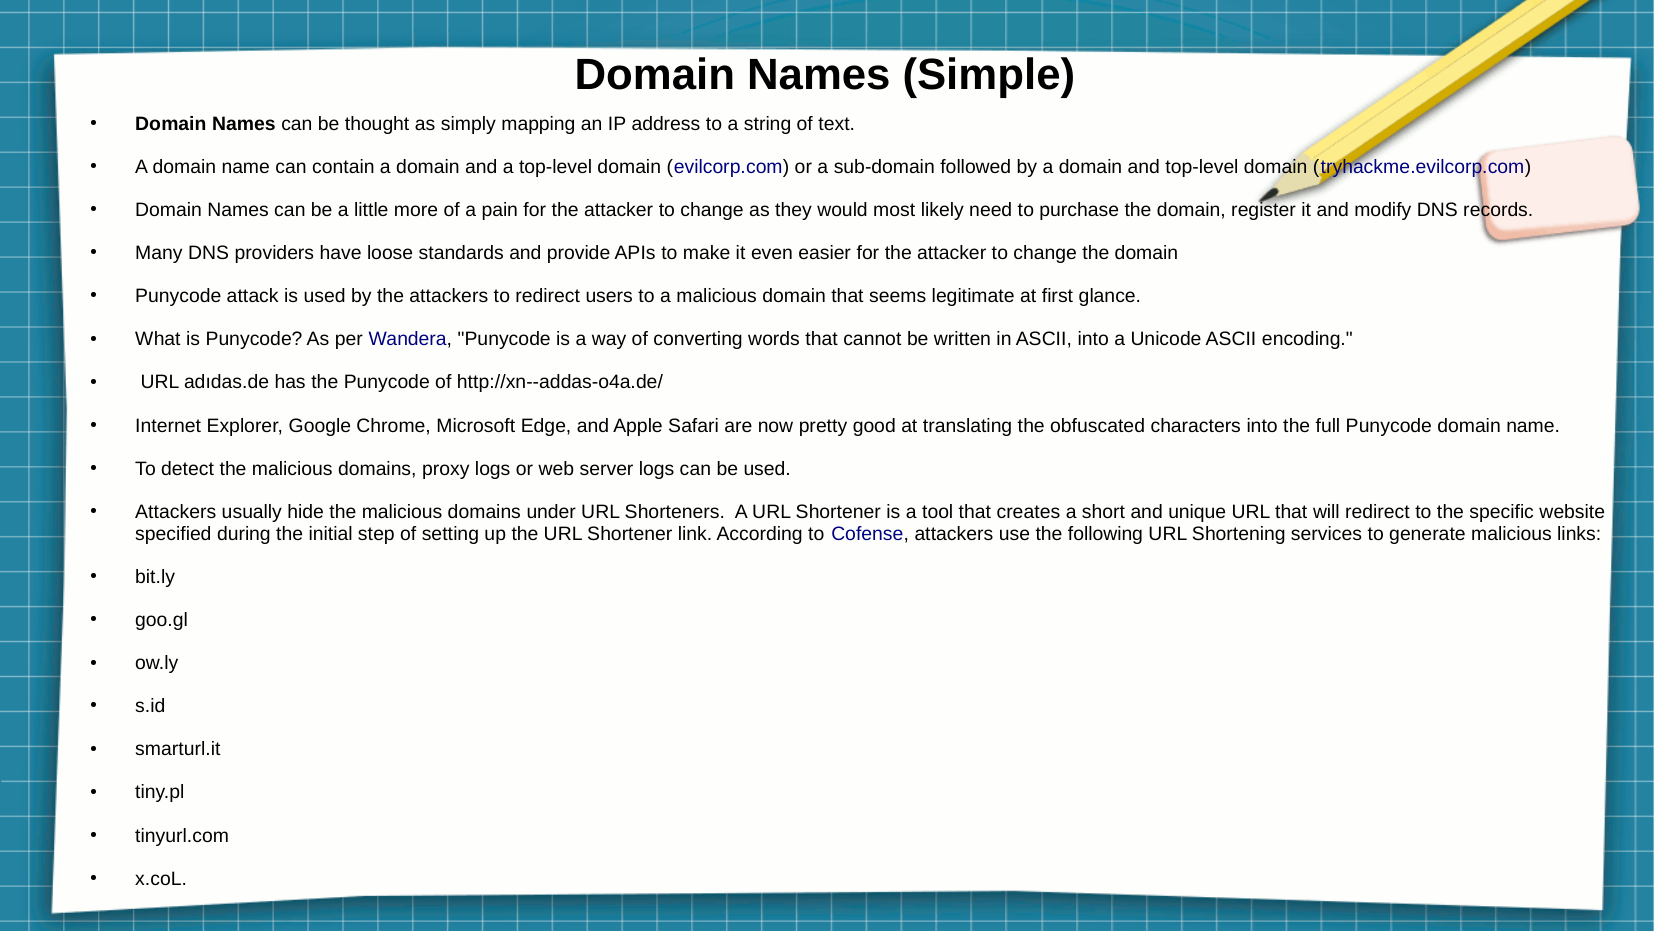

# Domain Names (Simple)
Domain Names can be thought as simply mapping an IP address to a string of text.
A domain name can contain a domain and a top-level domain (evilcorp.com) or a sub-domain followed by a domain and top-level domain (tryhackme.evilcorp.com)
Domain Names can be a little more of a pain for the attacker to change as they would most likely need to purchase the domain, register it and modify DNS records.
Many DNS providers have loose standards and provide APIs to make it even easier for the attacker to change the domain
Punycode attack is used by the attackers to redirect users to a malicious domain that seems legitimate at first glance.
What is Punycode? As per Wandera, "Punycode is a way of converting words that cannot be written in ASCII, into a Unicode ASCII encoding."
 URL adıdas.de has the Punycode of http://xn--addas-o4a.de/
Internet Explorer, Google Chrome, Microsoft Edge, and Apple Safari are now pretty good at translating the obfuscated characters into the full Punycode domain name.
To detect the malicious domains, proxy logs or web server logs can be used.
Attackers usually hide the malicious domains under URL Shorteners. A URL Shortener is a tool that creates a short and unique URL that will redirect to the specific website specified during the initial step of setting up the URL Shortener link. According to Cofense, attackers use the following URL Shortening services to generate malicious links:
bit.ly
goo.gl
ow.ly
s.id
smarturl.it
tiny.pl
tinyurl.com
x.coL.